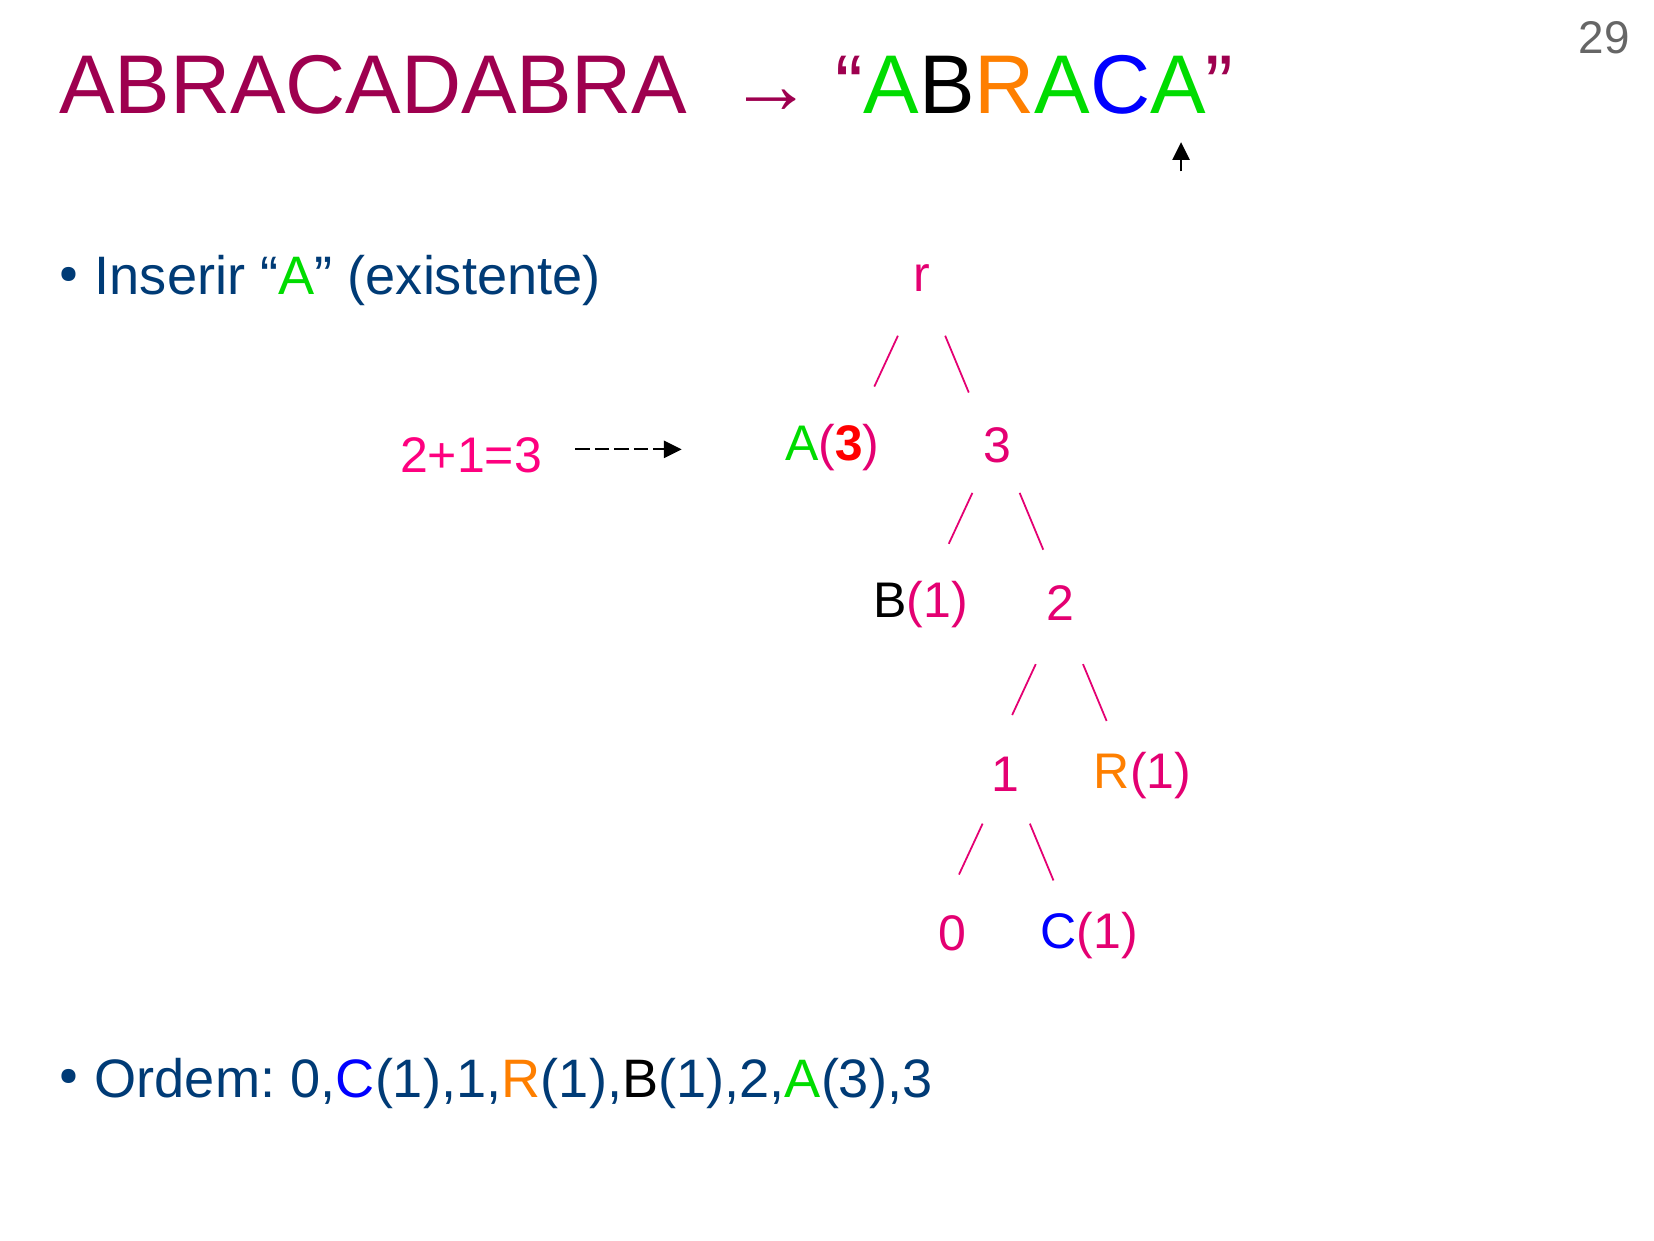

29
ABRACADABRA → “ABRACA”
# Inserir “A” (existente)
Ordem: 0,C(1),1,R(1),B(1),2,A(3),3
r
A(3)
3
2+1=3
B(1)
2
R(1)
1
C(1)
0